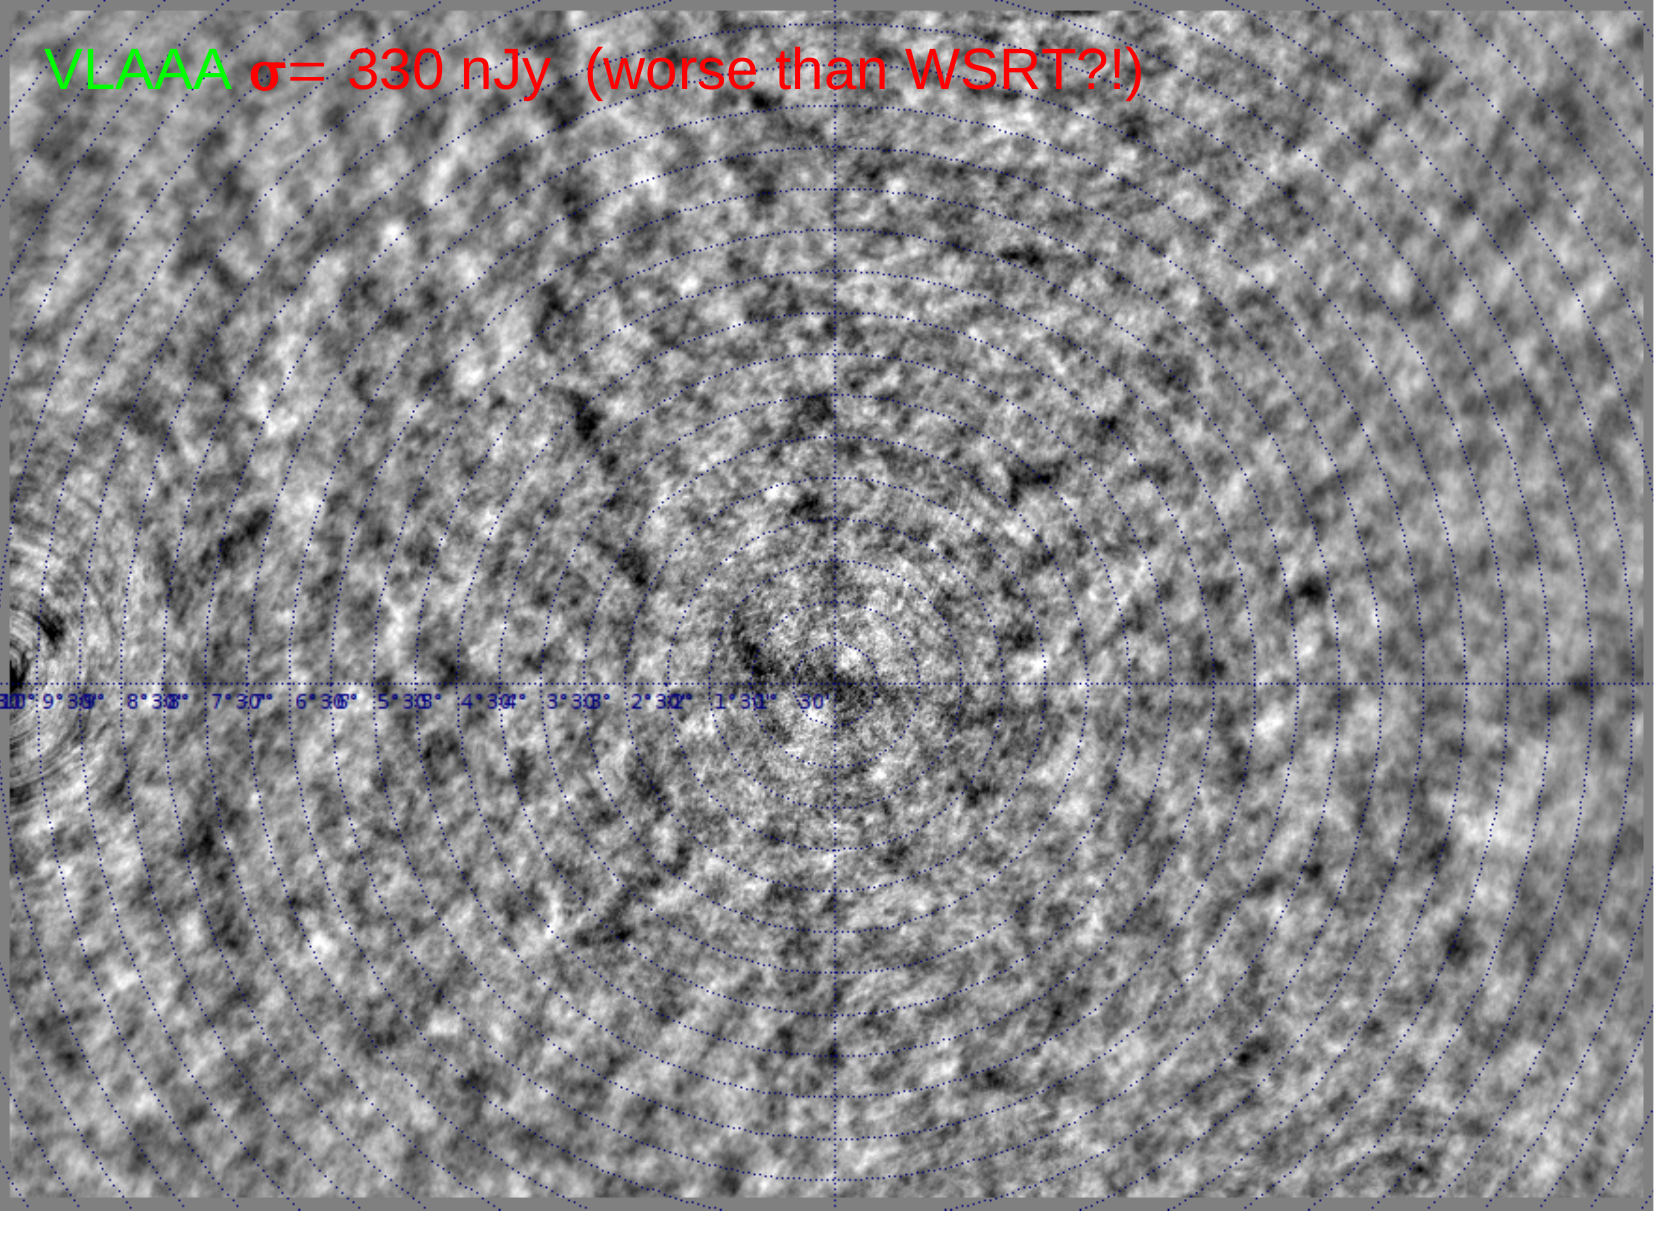

VLAAA = 330 nJy (worse than WSRT?!)
O.Smirnov - High Dynamic Range Imaging - October 2012
91